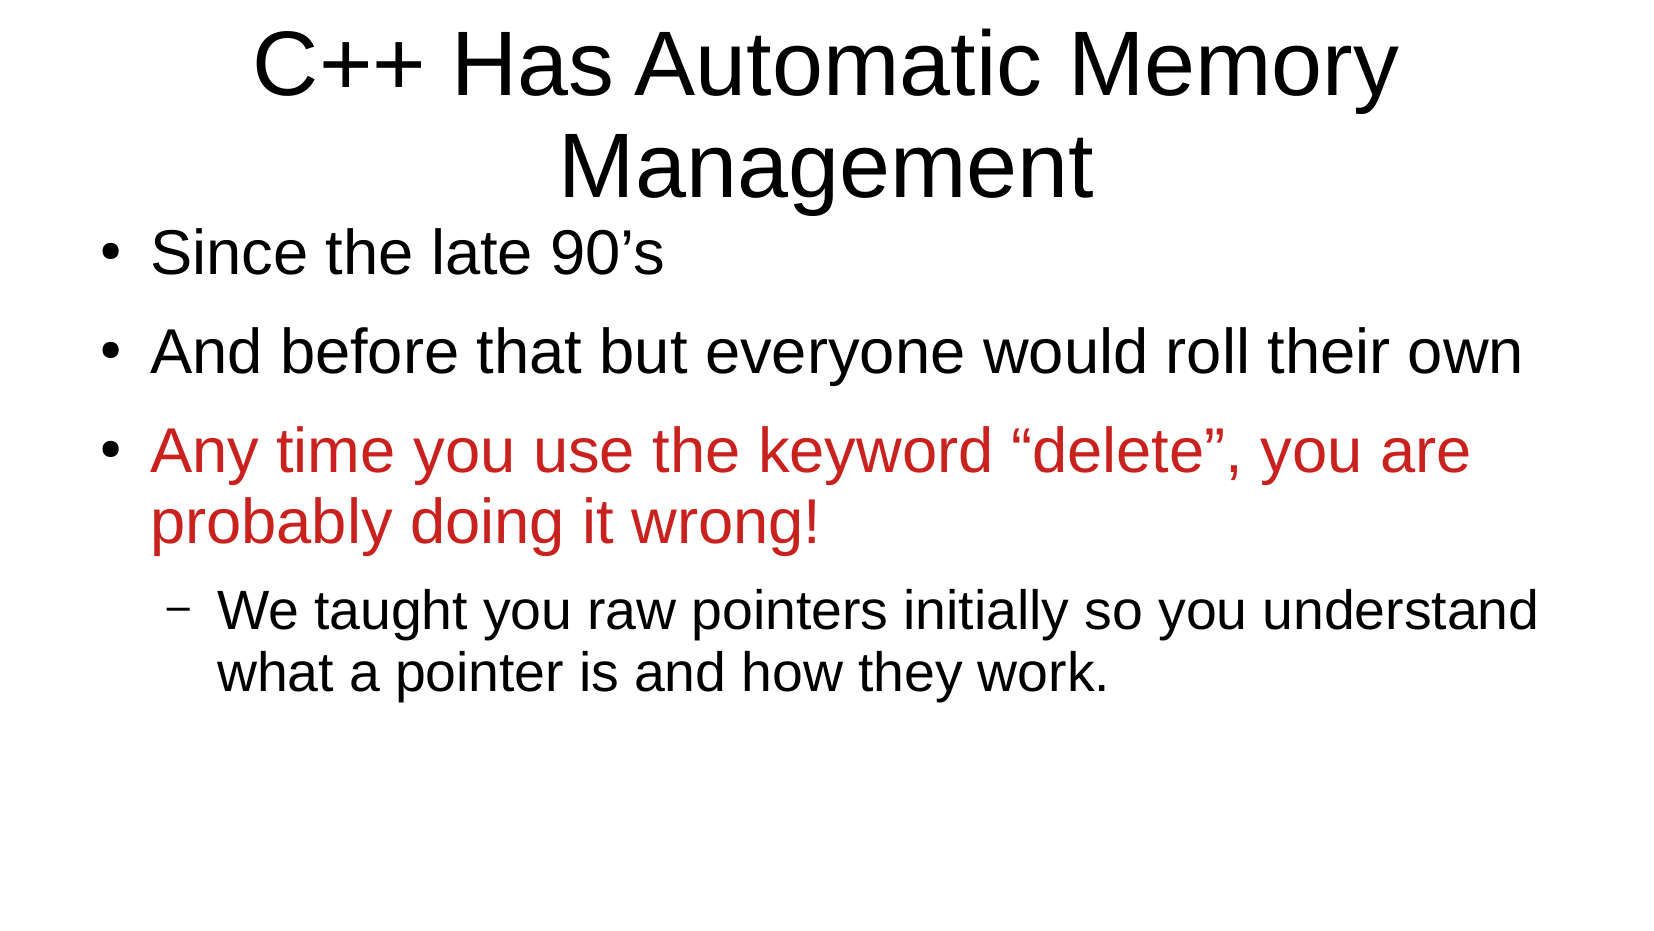

# C++ Has Automatic Memory Management
Since the late 90’s
And before that but everyone would roll their own
Any time you use the keyword “delete”, you are probably doing it wrong!
We taught you raw pointers initially so you understand what a pointer is and how they work.